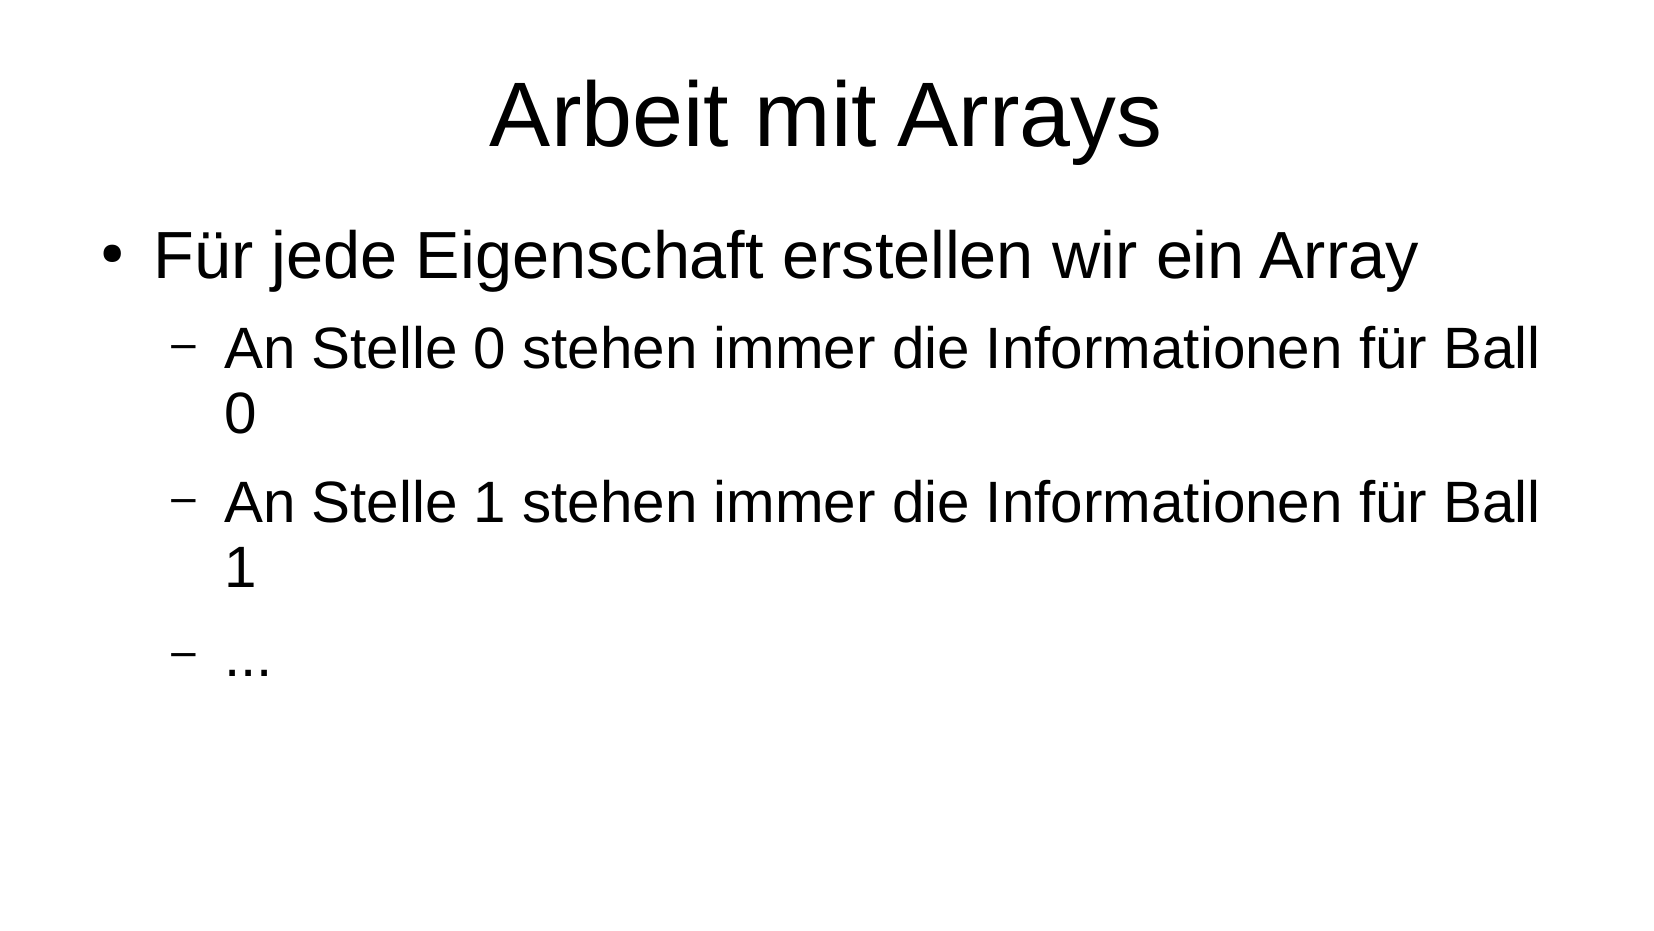

# Arbeit mit Arrays
Für jede Eigenschaft erstellen wir ein Array
An Stelle 0 stehen immer die Informationen für Ball 0
An Stelle 1 stehen immer die Informationen für Ball 1
...